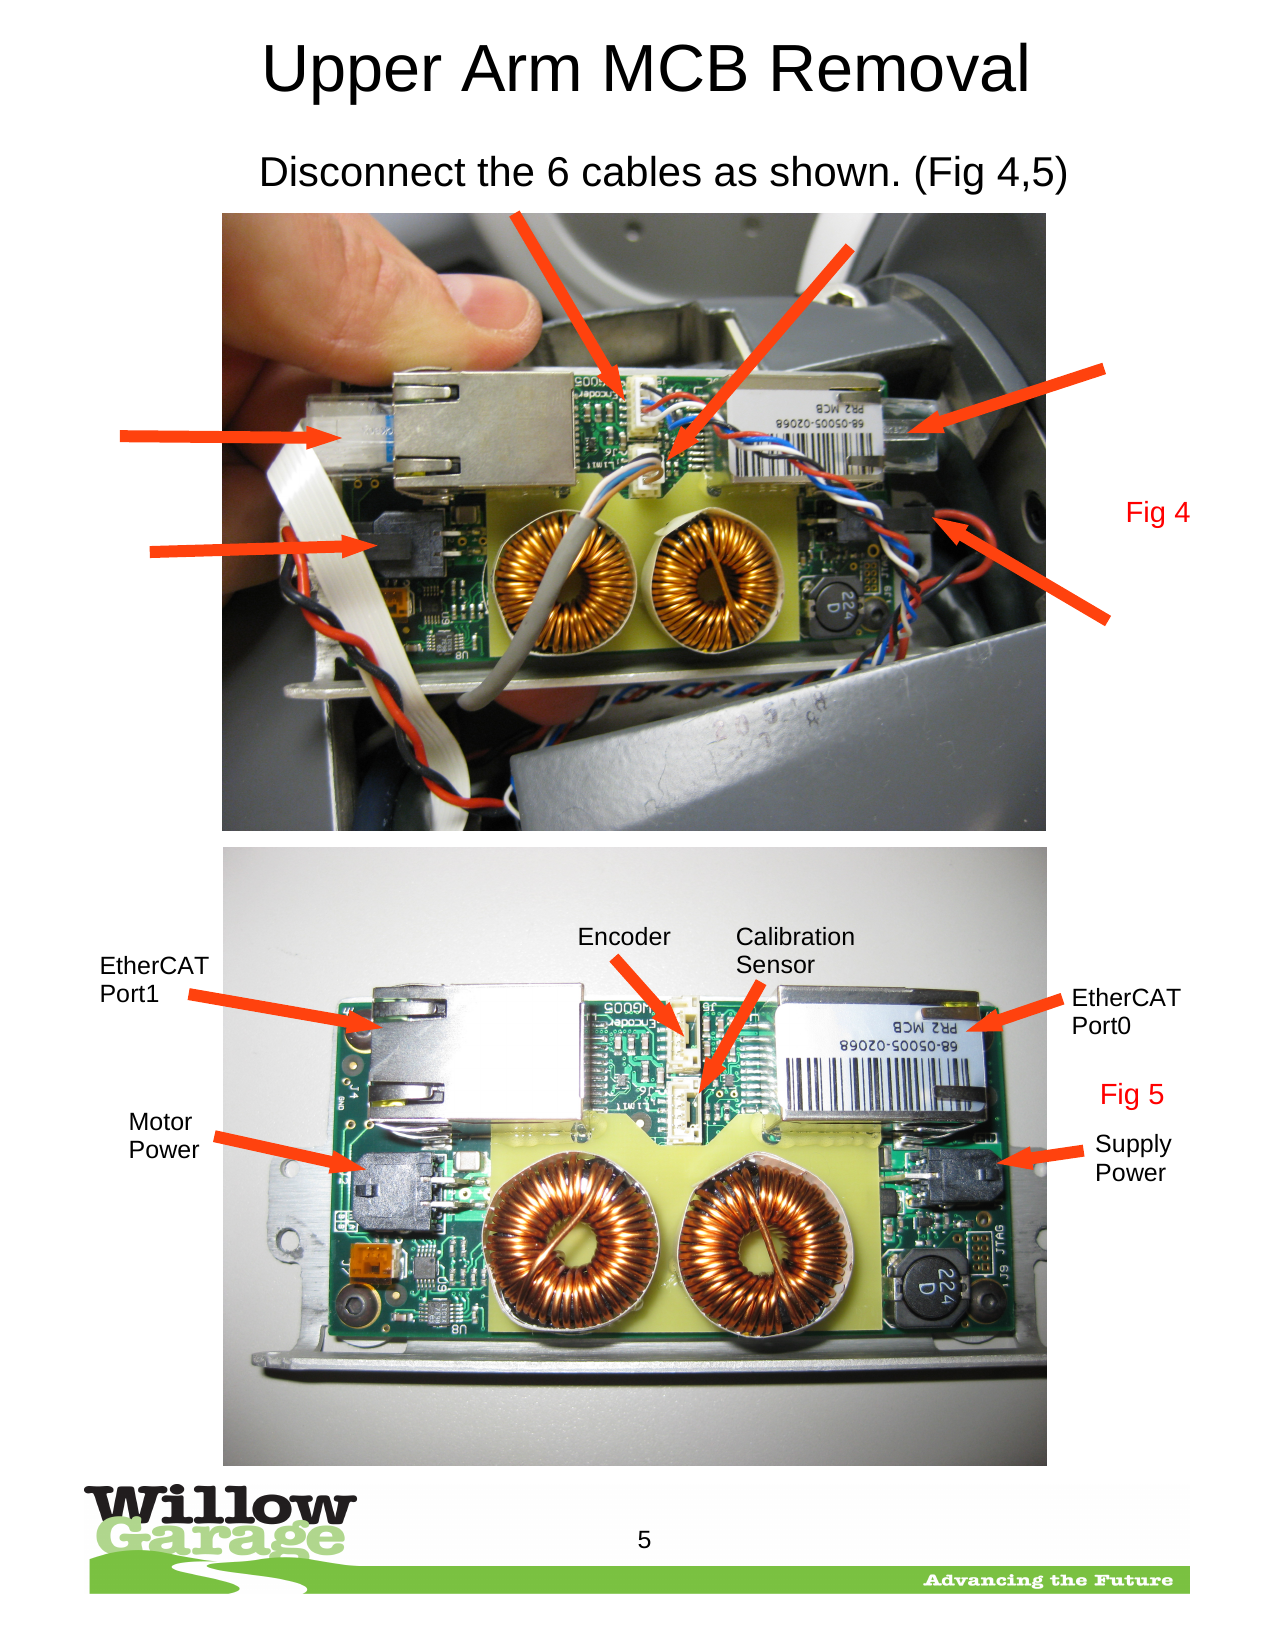

# Upper Arm MCB Removal
Disconnect the 6 cables as shown. (Fig 4,5)
Fig 4
Encoder
Calibration Sensor
EtherCAT
Port1
EtherCAT
Port0
Fig 5
Motor
Power
Supply
Power
5